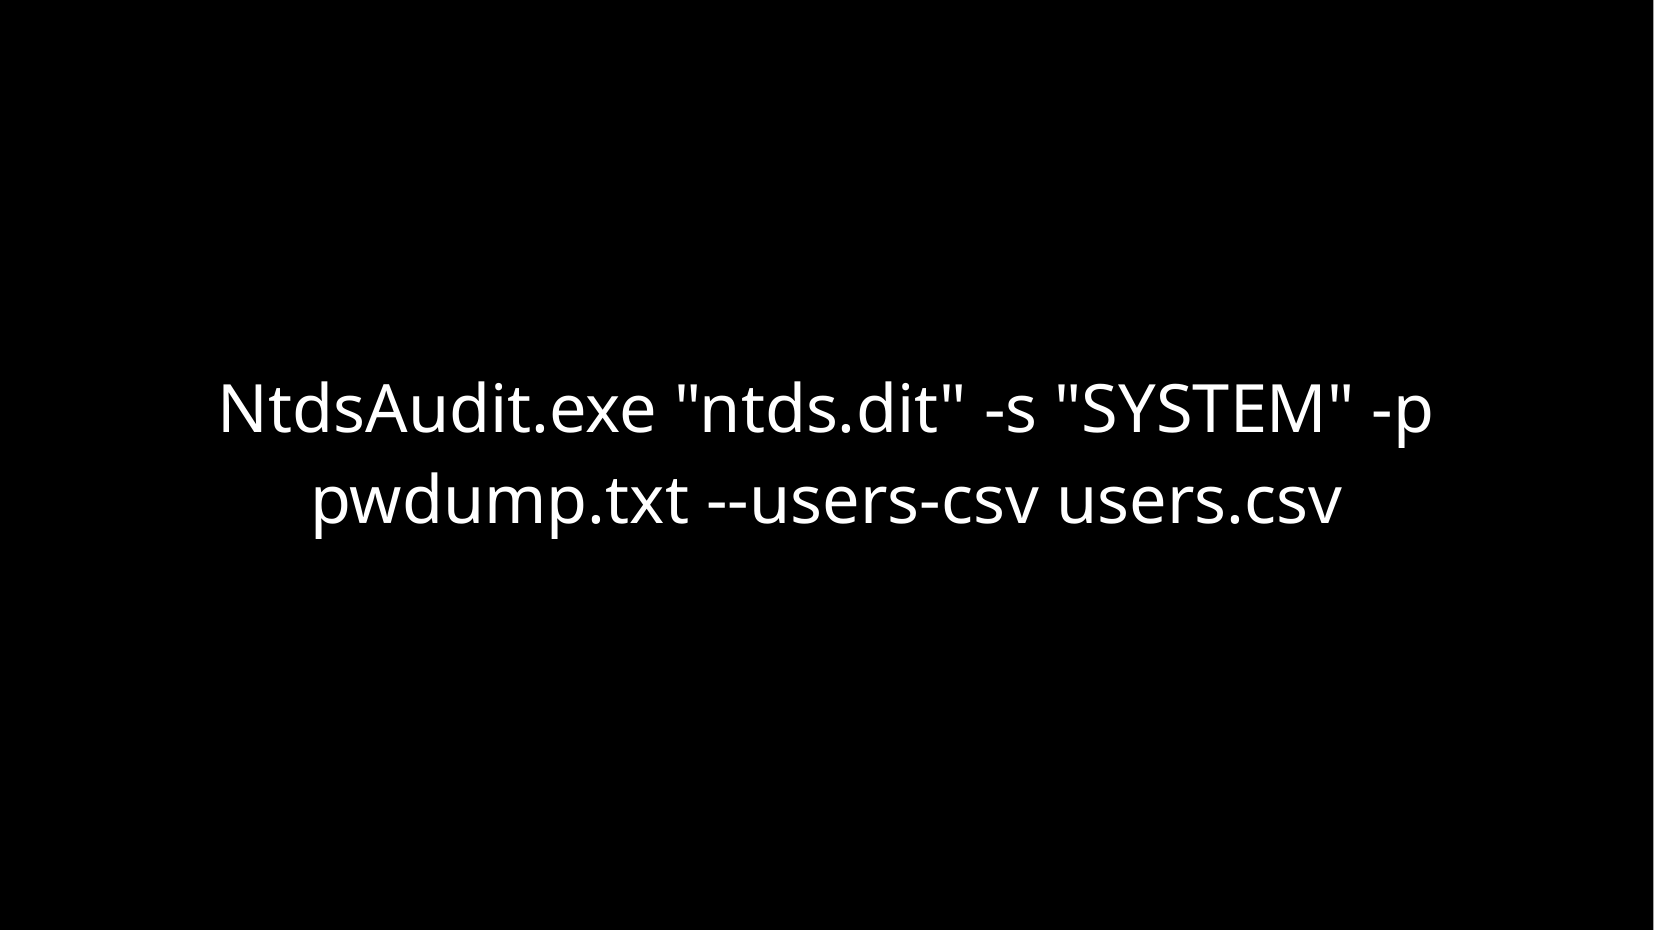

# NtdsAudit.exe "ntds.dit" -s "SYSTEM" -p pwdump.txt --users-csv users.csv